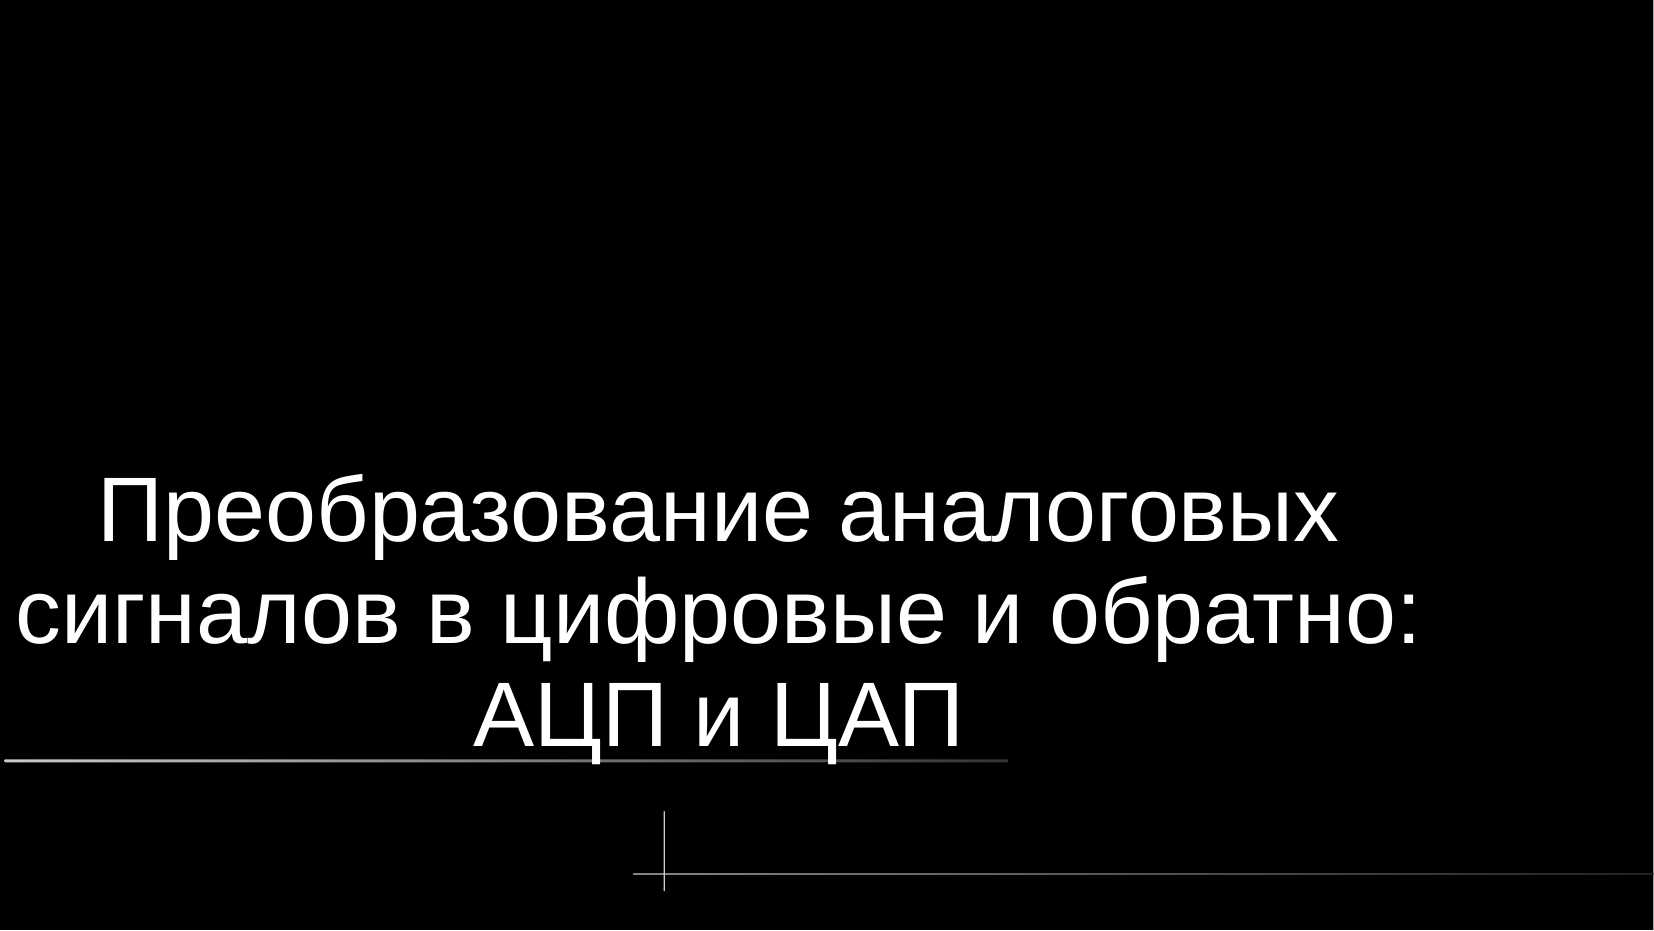

# Преобразование аналоговых сигналов в цифровые и обратно: АЦП и ЦАП